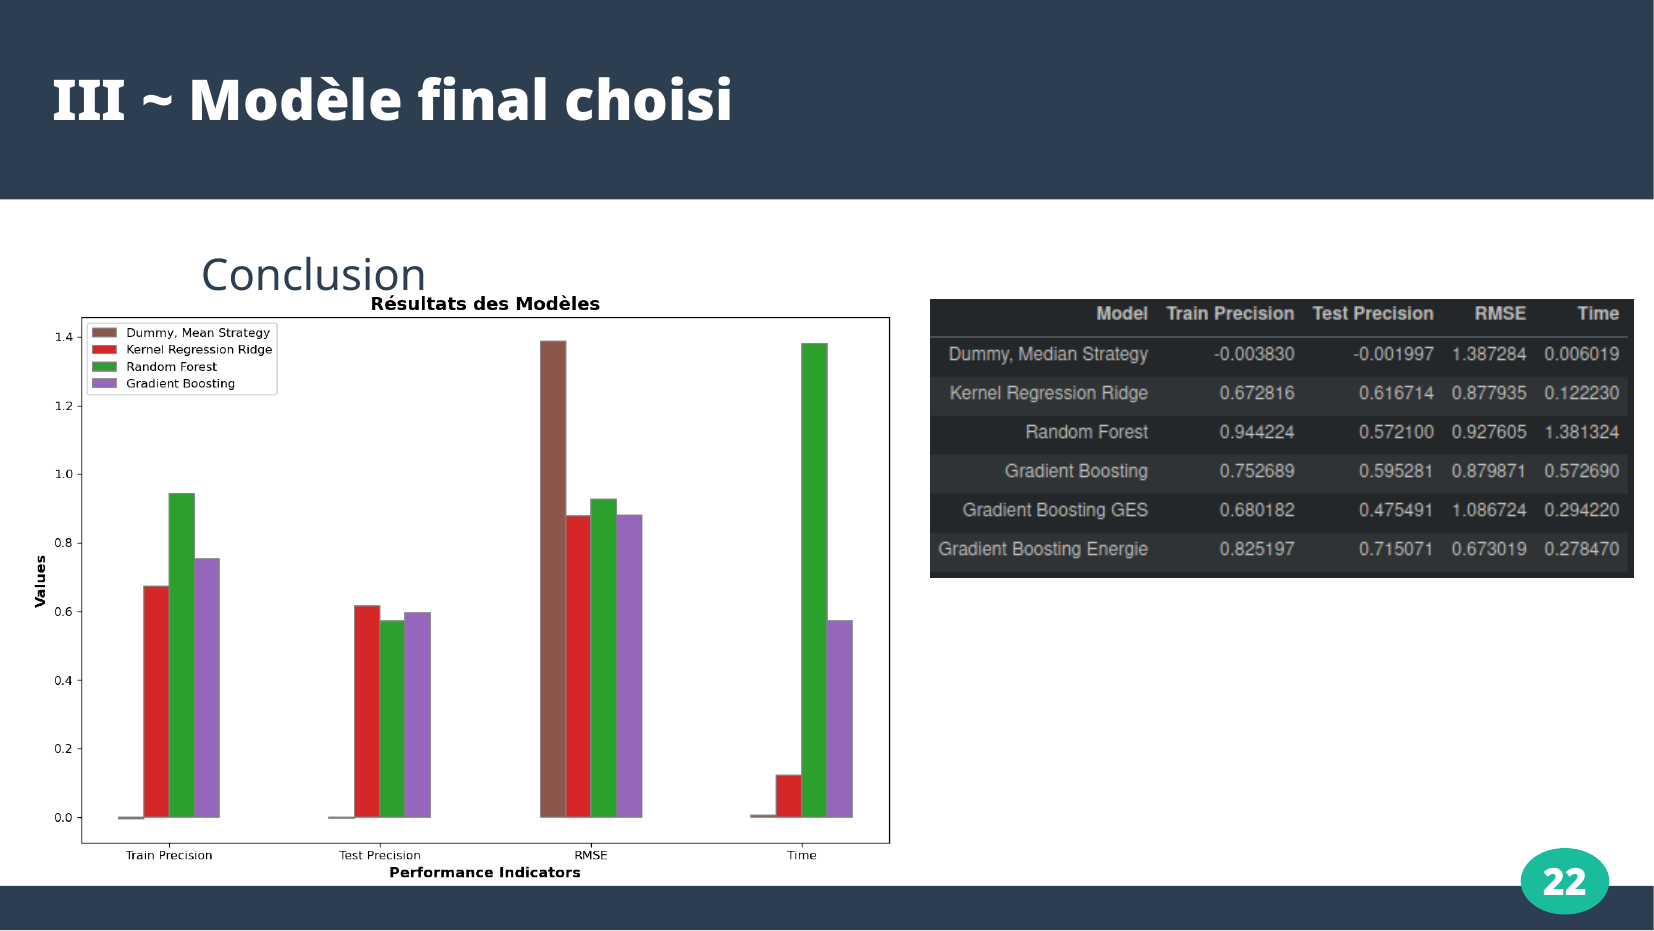

# III ~ Modèle final choisi
Conclusion
22